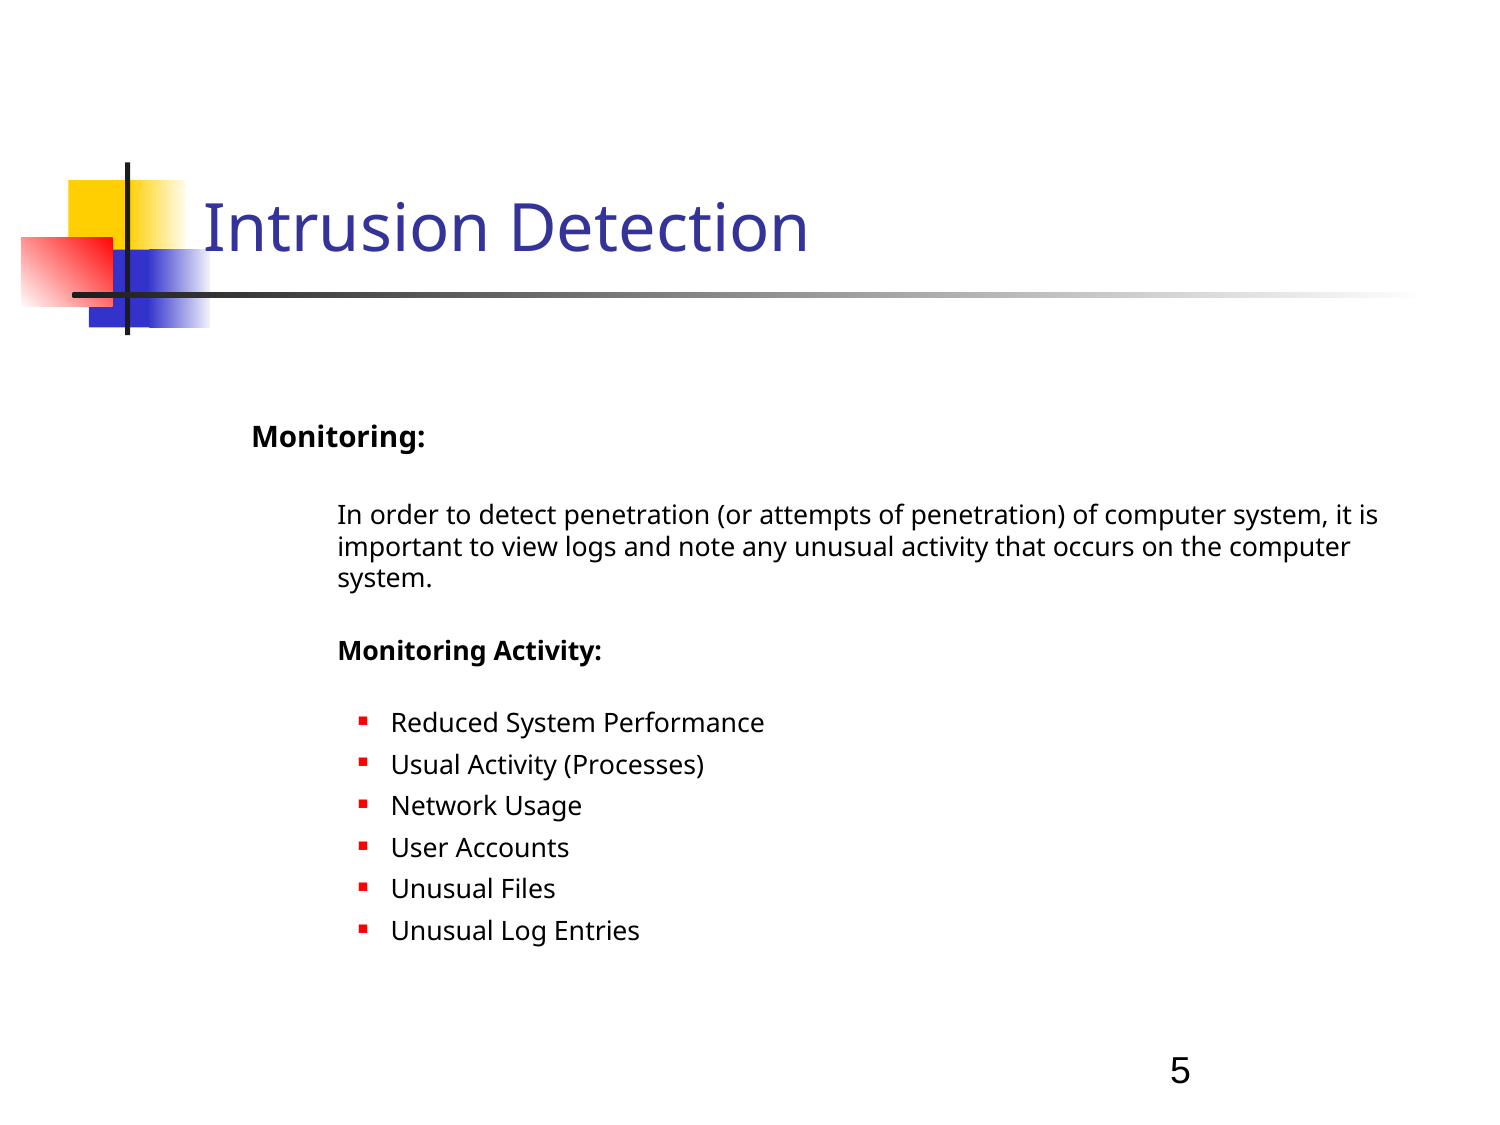

# Intrusion Detection
Monitoring:
In order to detect penetration (or attempts of penetration) of computer system, it is important to view logs and note any unusual activity that occurs on the computer system.
Monitoring Activity:
Reduced System Performance
Usual Activity (Processes)
Network Usage
User Accounts
Unusual Files
Unusual Log Entries
5